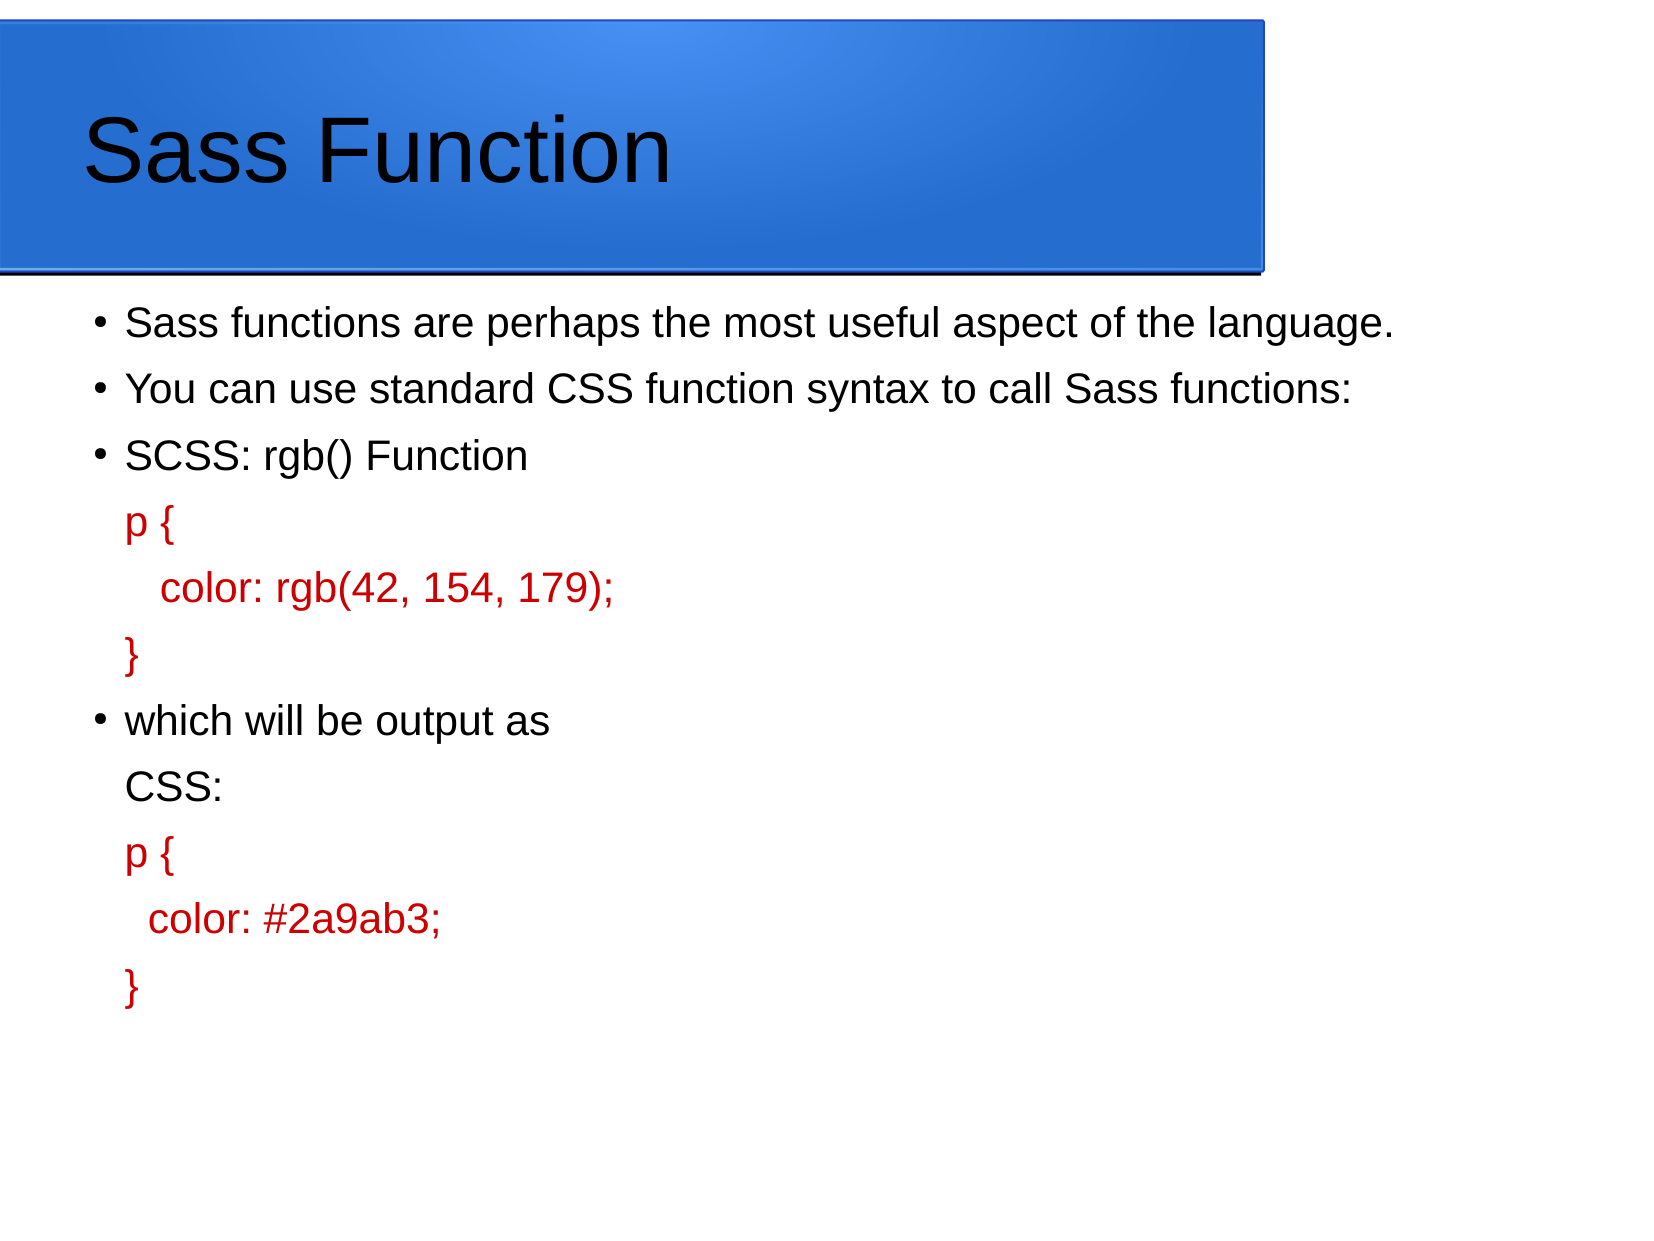

# Sass Function
Sass functions are perhaps the most useful aspect of the language.
You can use standard CSS function syntax to call Sass functions:
SCSS: rgb() Function
p {
 color: rgb(42, 154, 179);
}
which will be output as
CSS:
p {
 color: #2a9ab3;
}